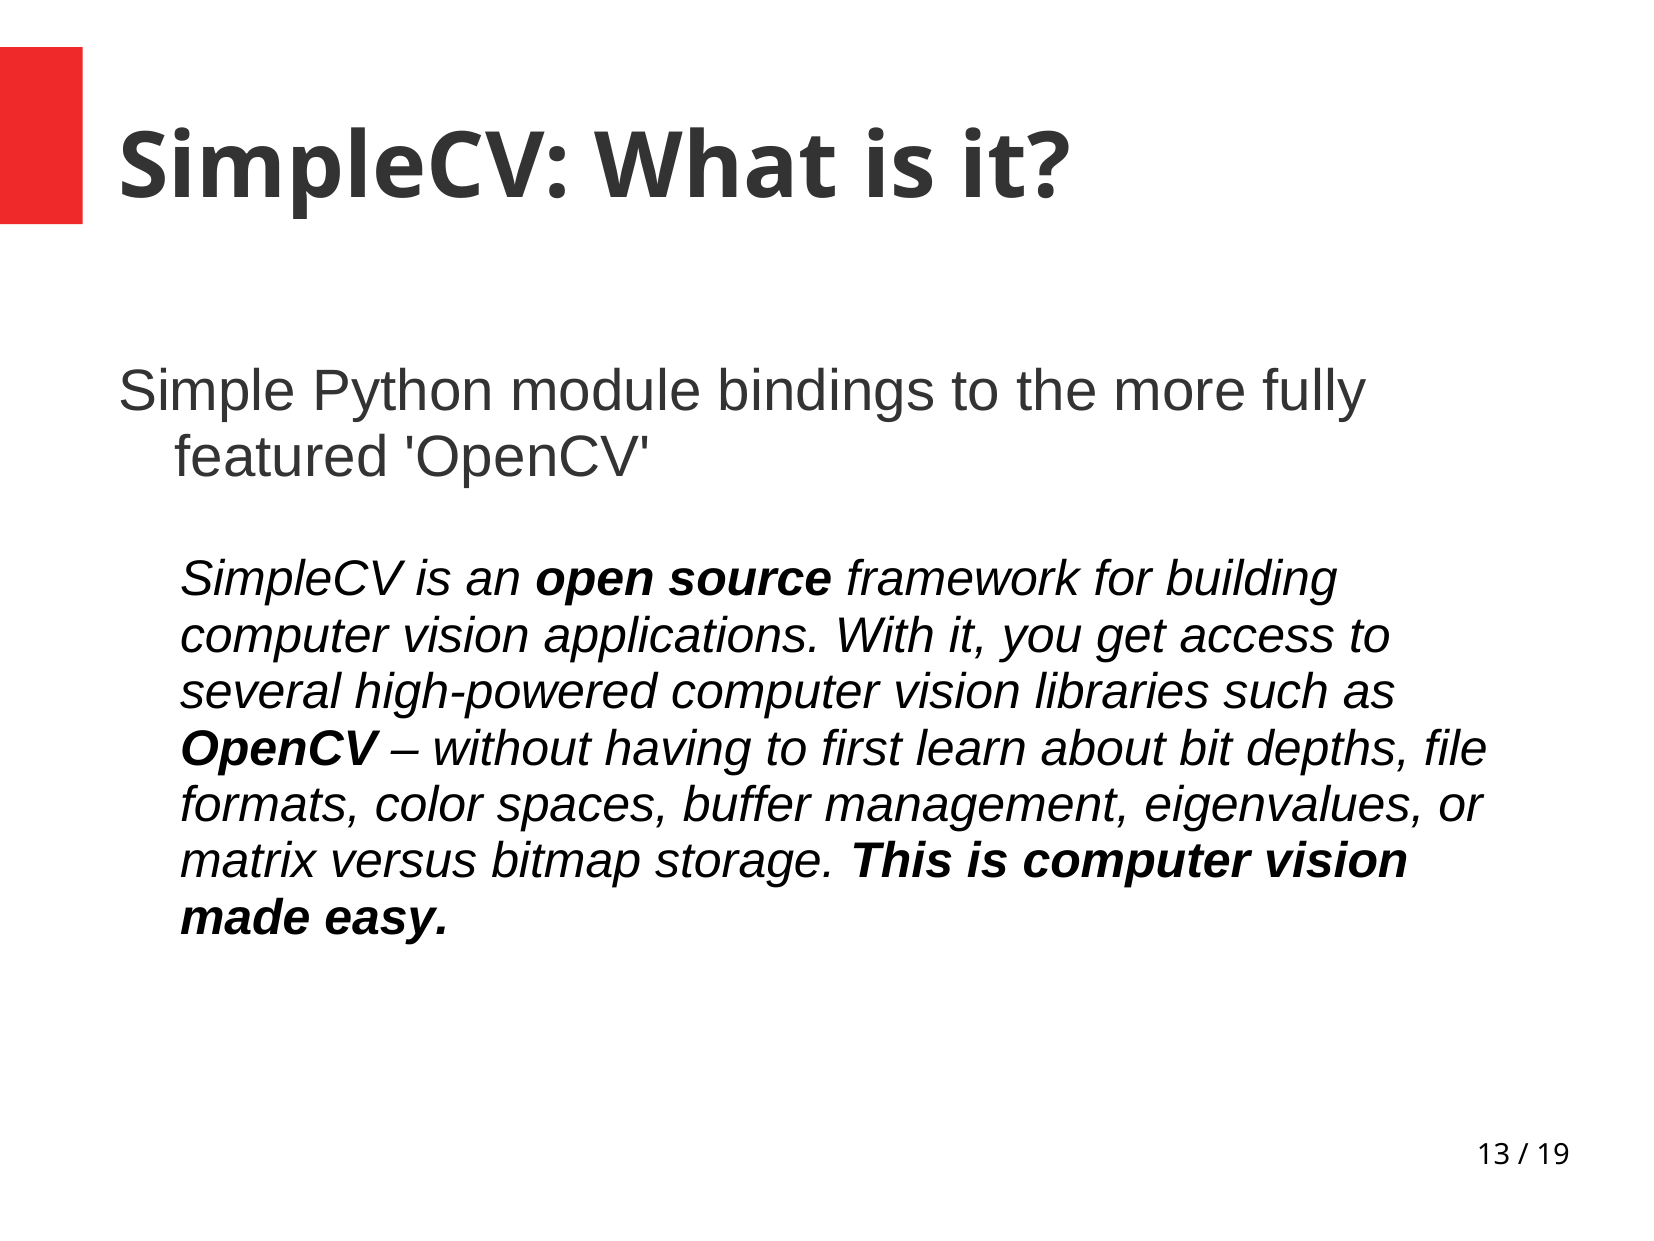

# SimpleCV: What is it?
Simple Python module bindings to the more fully featured 'OpenCV'
SimpleCV is an open source framework for building computer vision applications. With it, you get access to several high-powered computer vision libraries such as OpenCV – without having to first learn about bit depths, file formats, color spaces, buffer management, eigenvalues, or matrix versus bitmap storage. This is computer vision made easy.
13